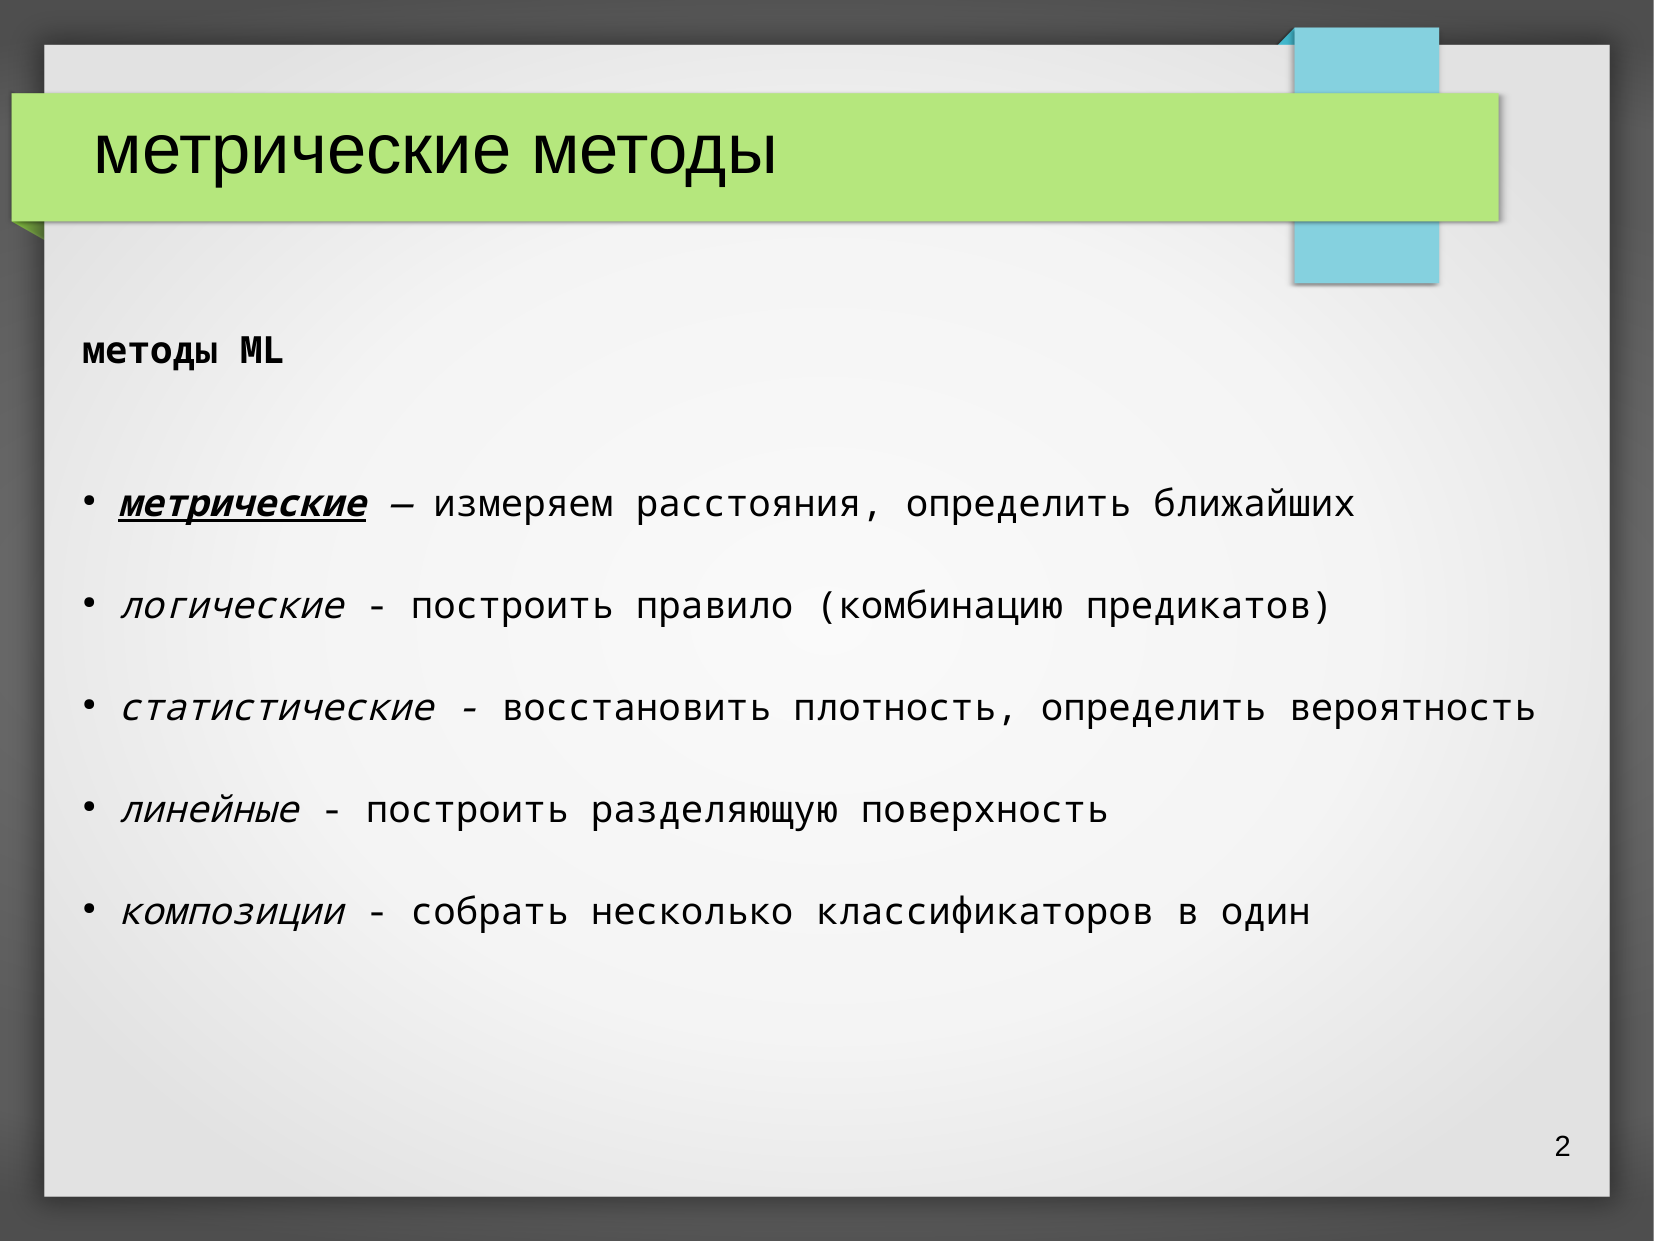

# метрические методы
методы ML
 метрические — измеряем расстояния, определить ближайших
 логические - построить правило (комбинацию предикатов)
 статистические - восстановить плотность, определить вероятность
 линейные - построить разделяющую поверхность
 композиции - собрать несколько классификаторов в один
2